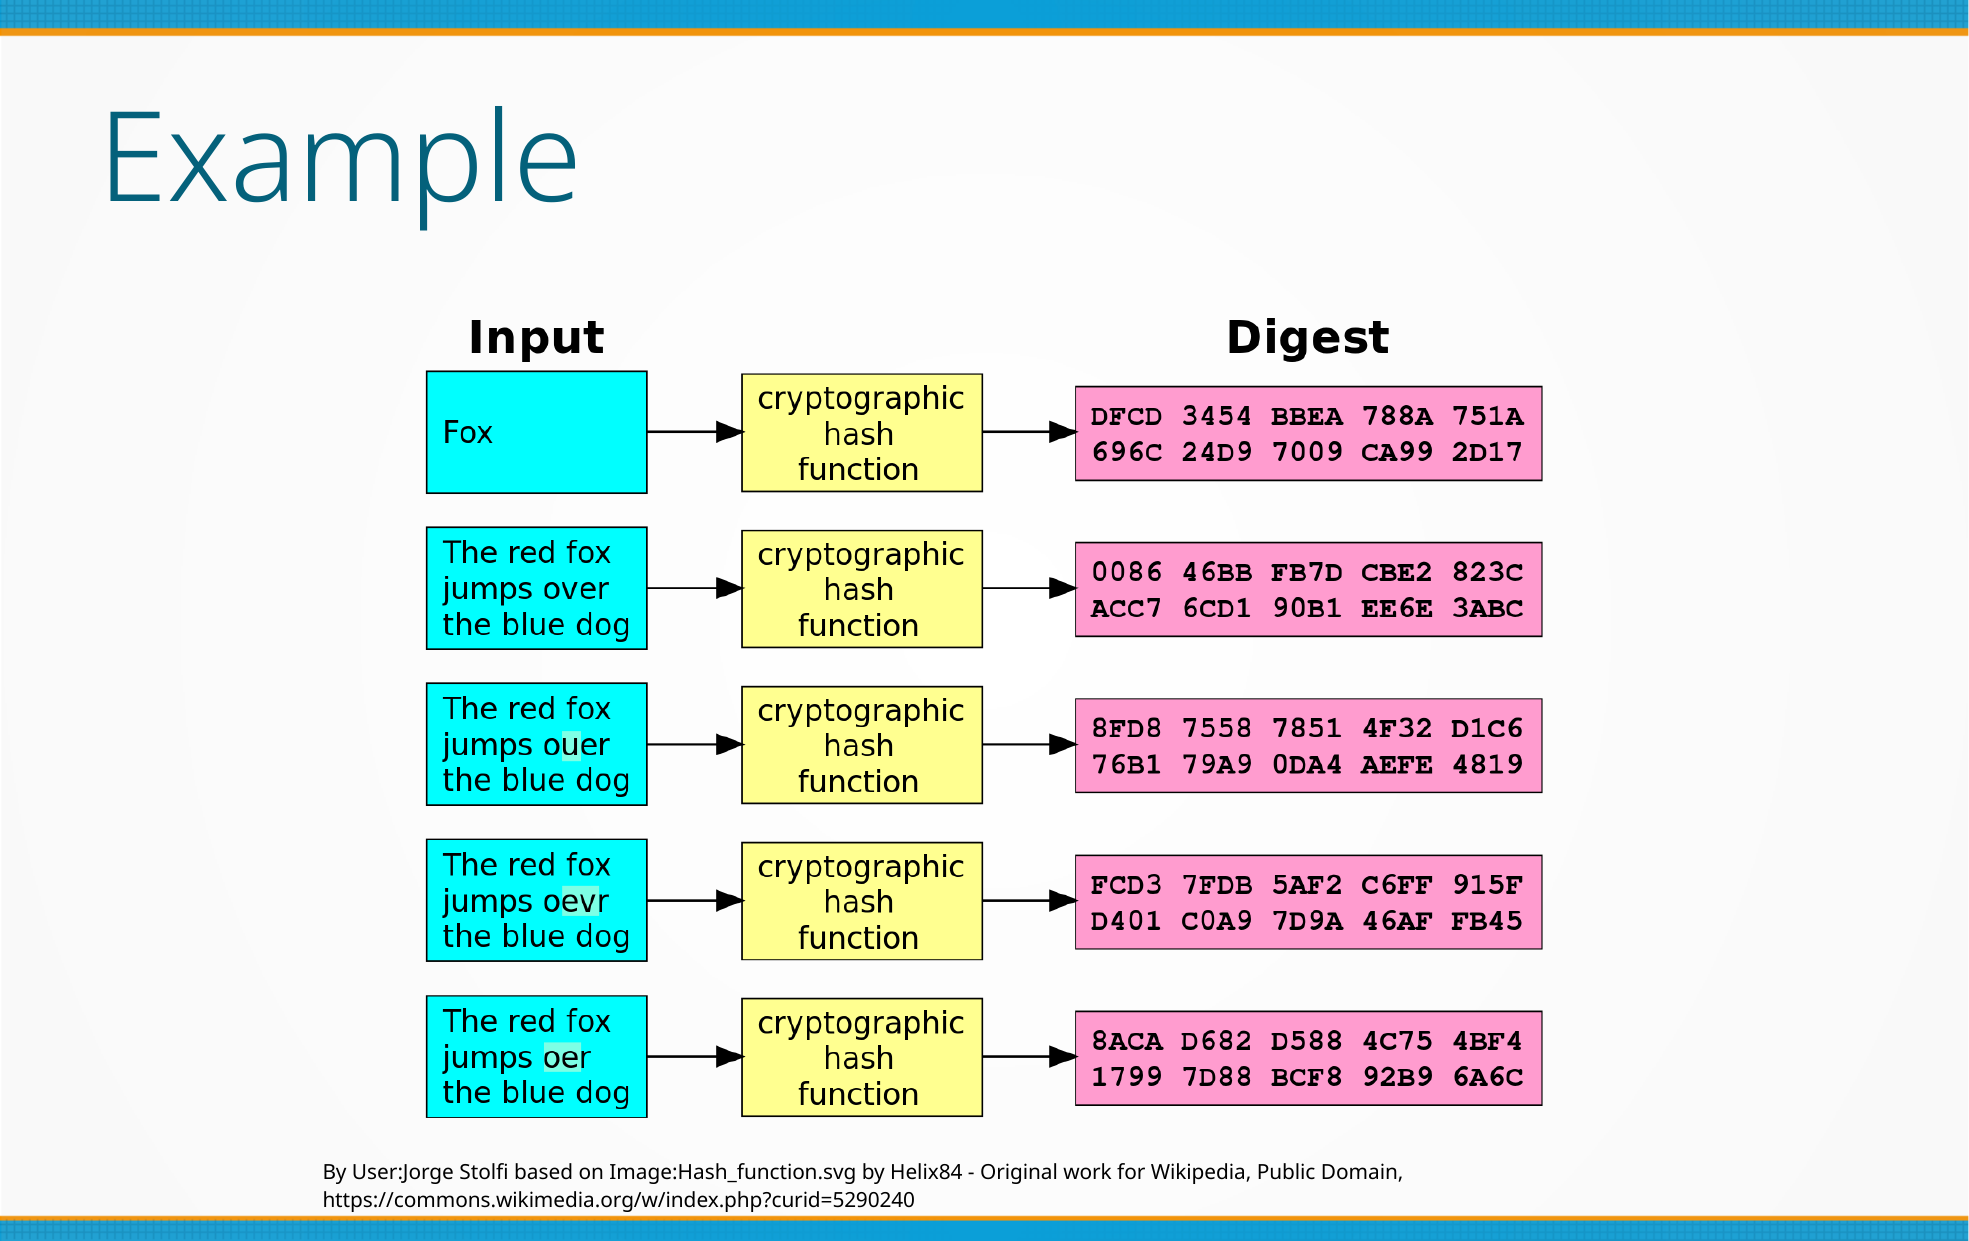

# Example
By User:Jorge Stolfi based on Image:Hash_function.svg by Helix84 - Original work for Wikipedia, Public Domain, https://commons.wikimedia.org/w/index.php?curid=5290240